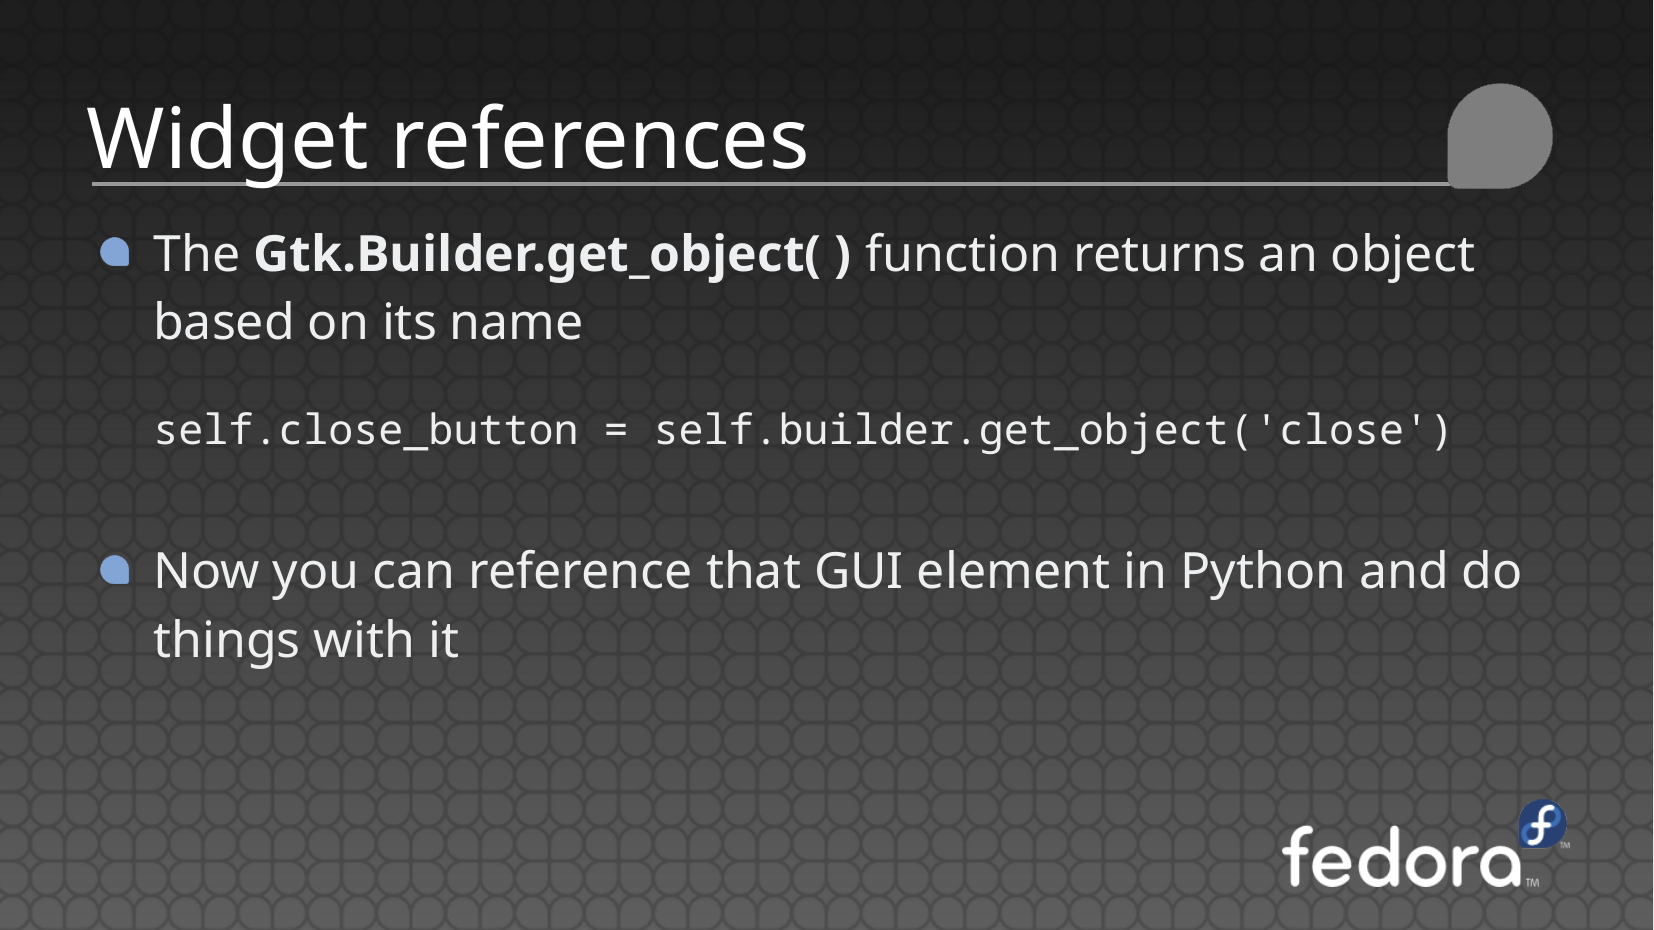

# Widget references
The Gtk.Builder.get_object( ) function returns an object based on its name
self.close_button = self.builder.get_object('close')
Now you can reference that GUI element in Python and do things with it